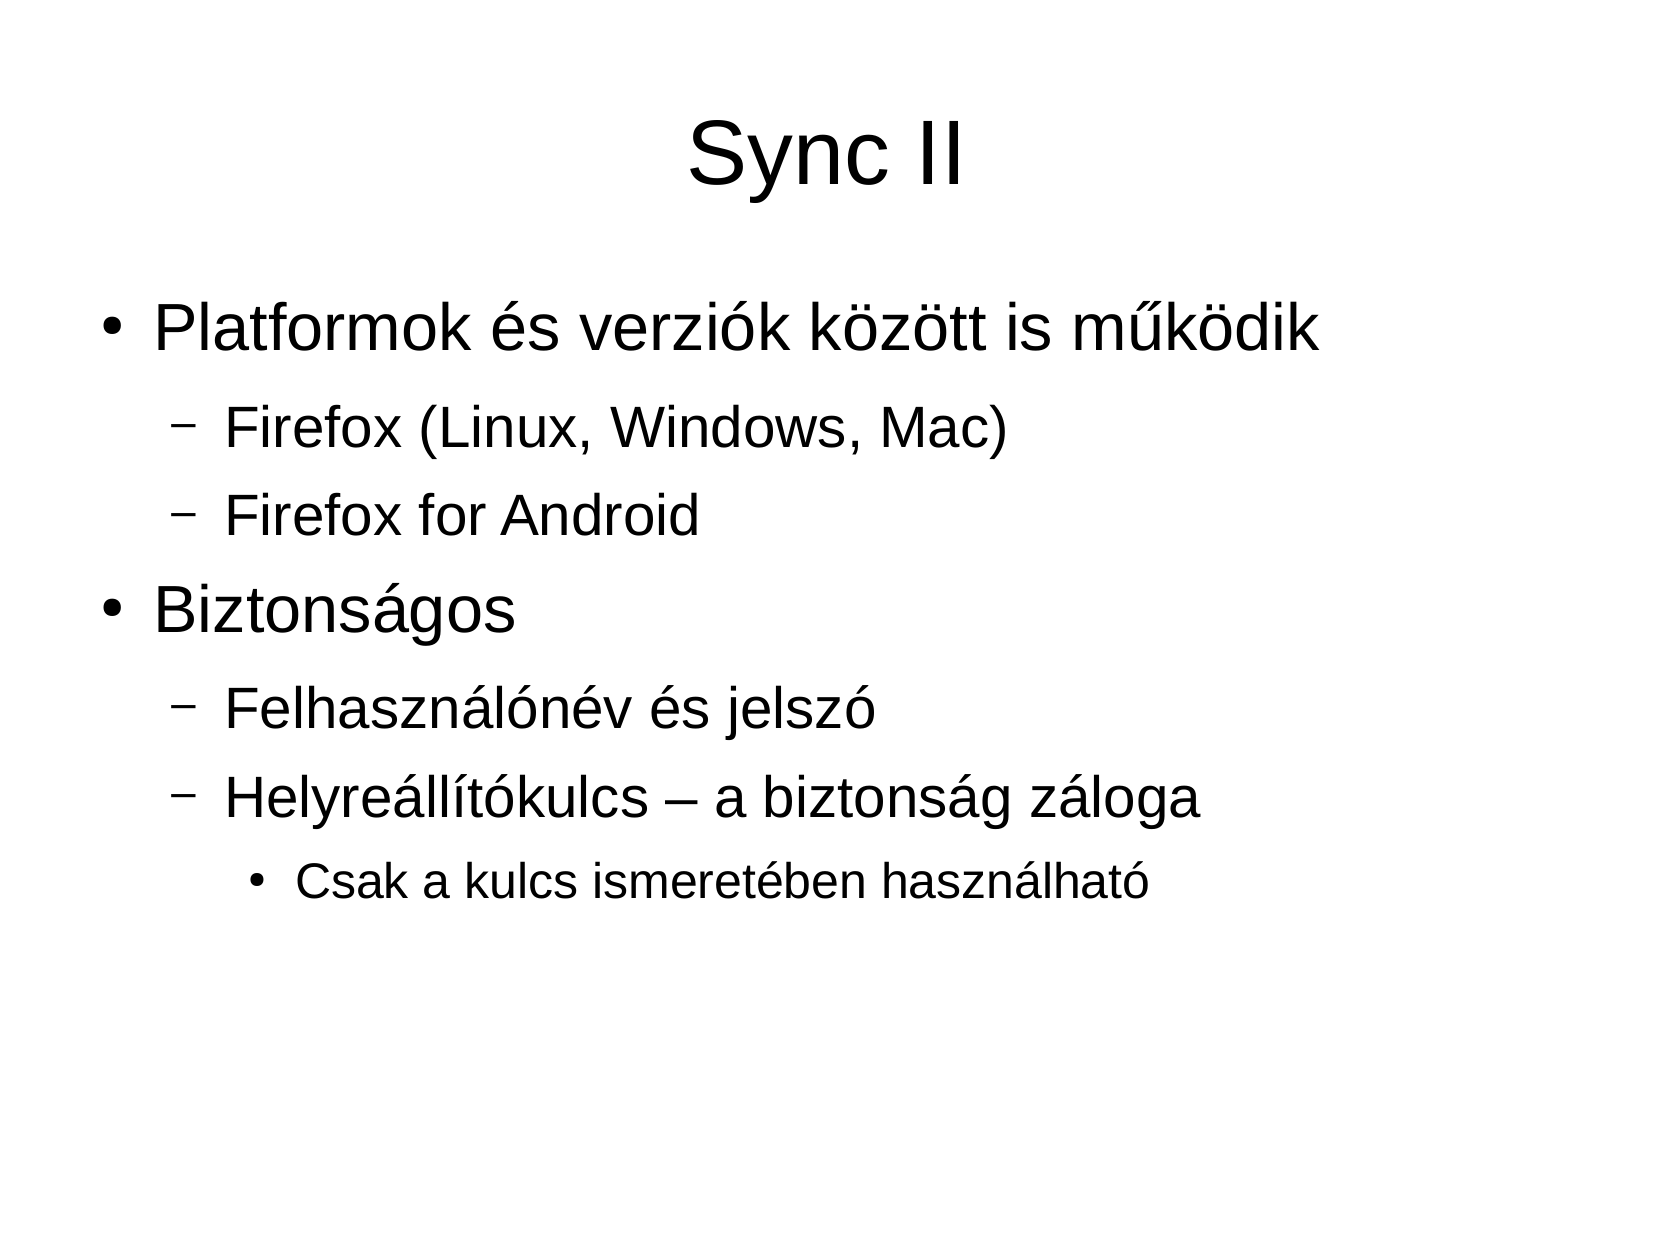

# Sync II
Platformok és verziók között is működik
Firefox (Linux, Windows, Mac)
Firefox for Android
Biztonságos
Felhasználónév és jelszó
Helyreállítókulcs – a biztonság záloga
Csak a kulcs ismeretében használható